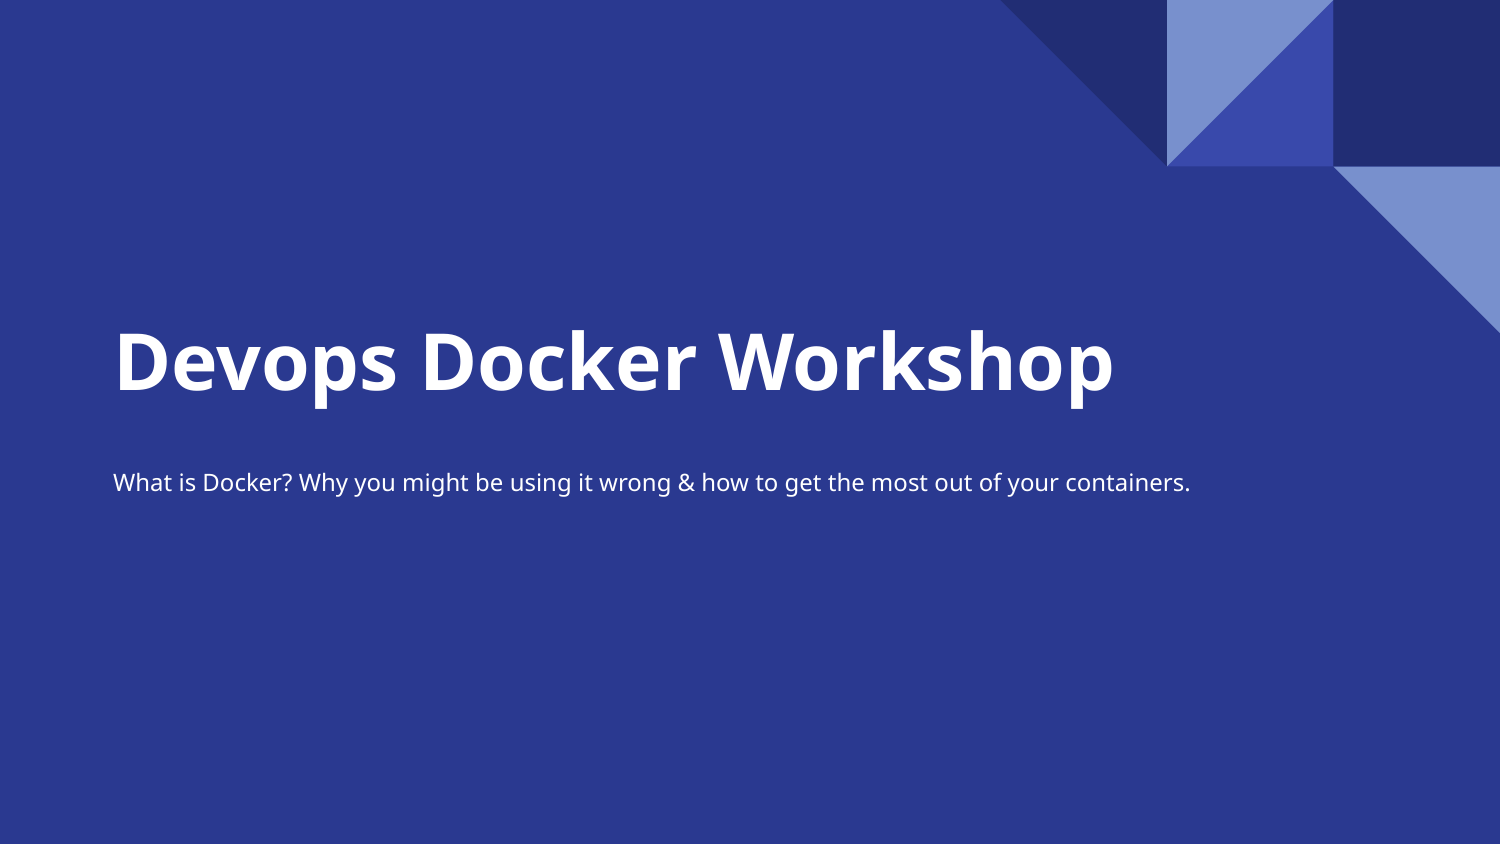

# Devops Docker Workshop
What is Docker? Why you might be using it wrong & how to get the most out of your containers.